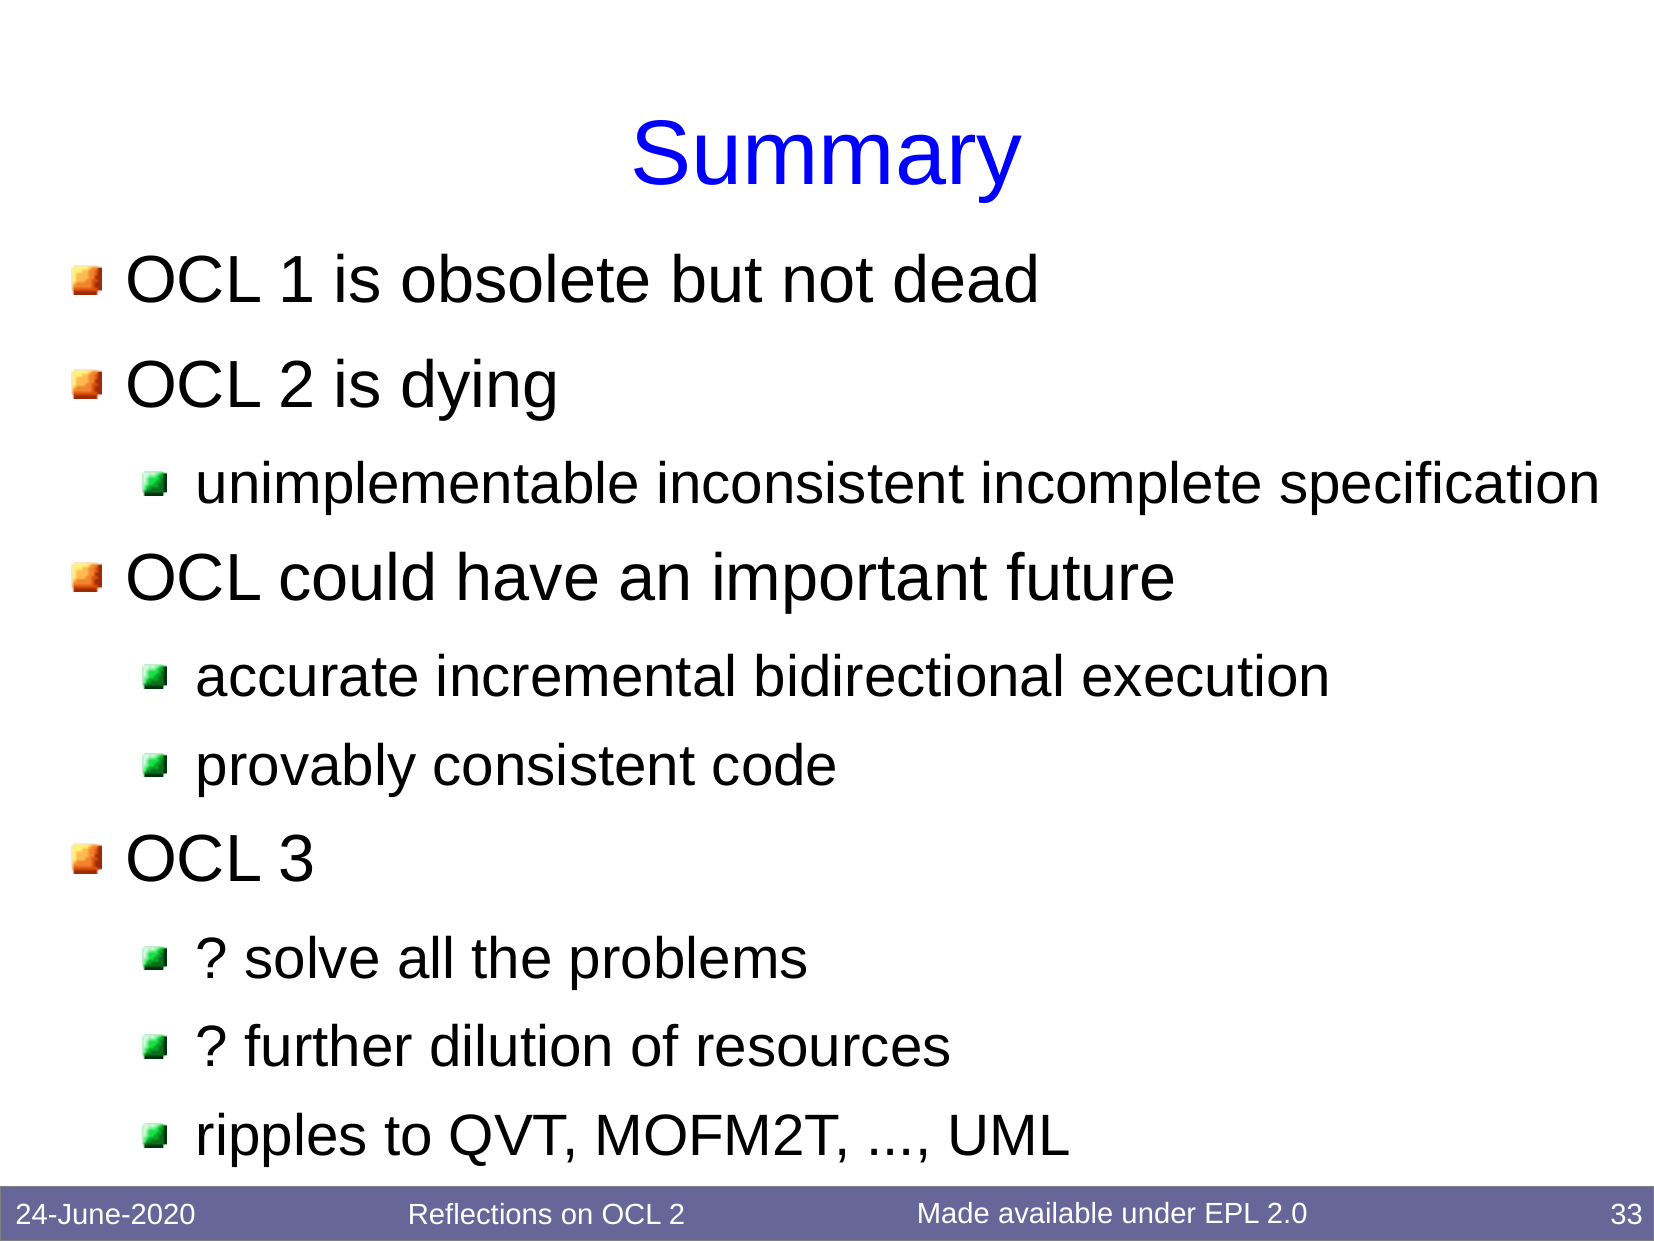

# Summary
OCL 1 is obsolete but not dead
OCL 2 is dying
unimplementable inconsistent incomplete specification
OCL could have an important future
accurate incremental bidirectional execution
provably consistent code
OCL 3
? solve all the problems
? further dilution of resources
ripples to QVT, MOFM2T, ..., UML
24-June-2020
Reflections on OCL 2
33